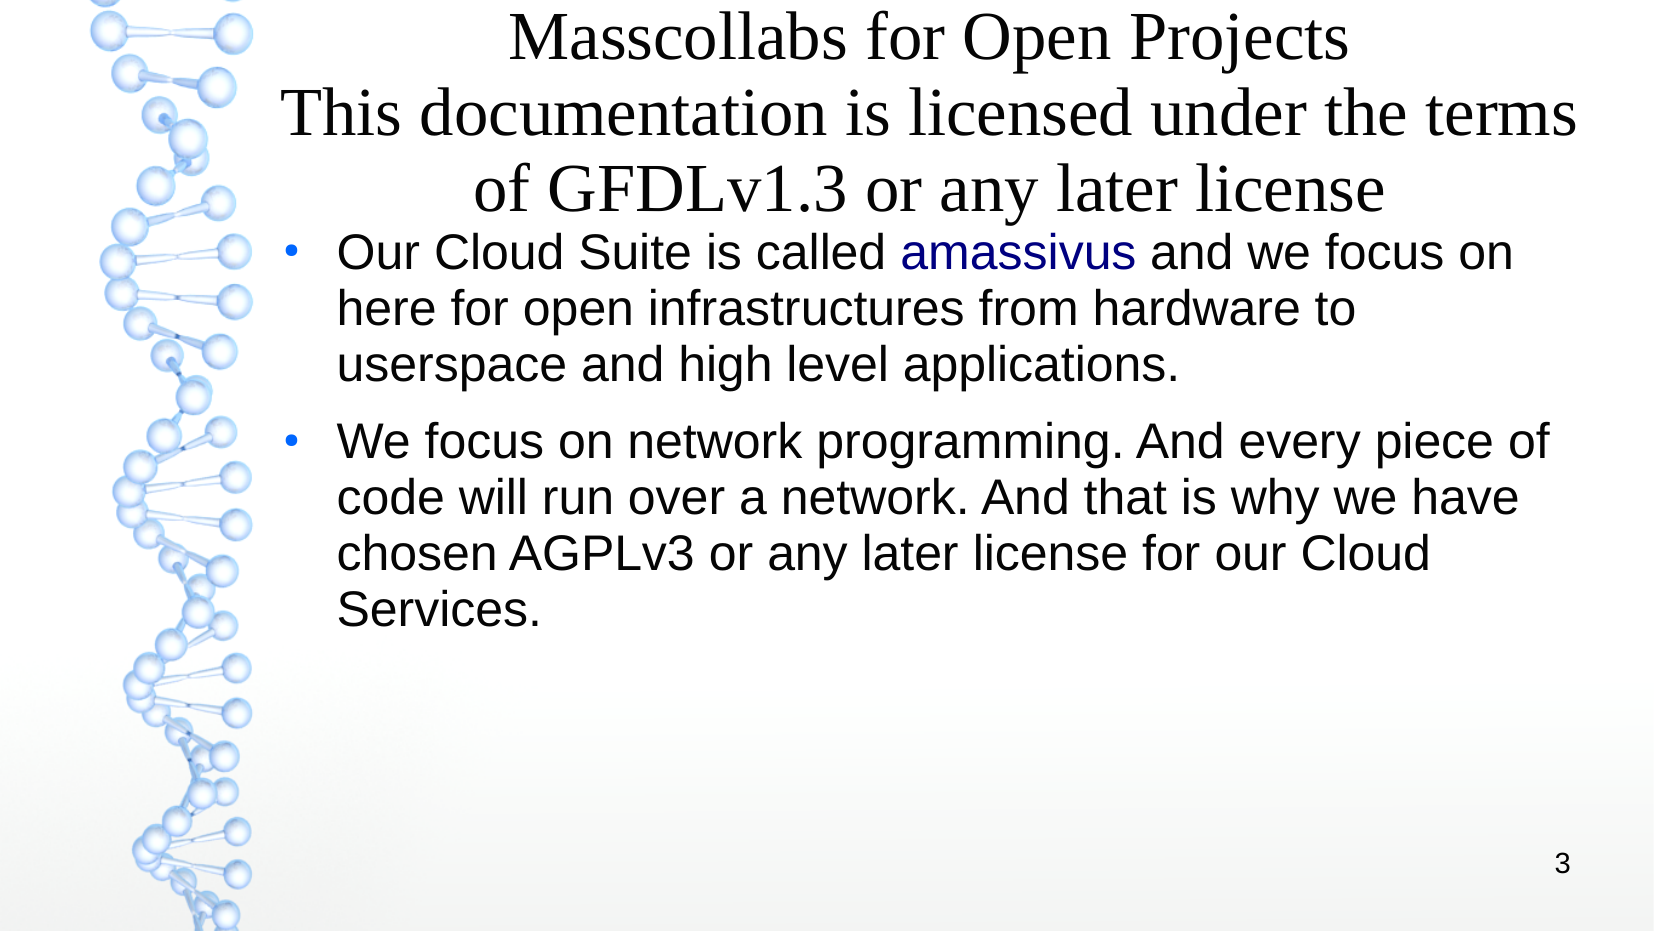

# Masscollabs for Open Projects This documentation is licensed under the terms of GFDLv1.3 or any later license
Our Cloud Suite is called amassivus and we focus on here for open infrastructures from hardware to userspace and high level applications.
We focus on network programming. And every piece of code will run over a network. And that is why we have chosen AGPLv3 or any later license for our Cloud Services.
3